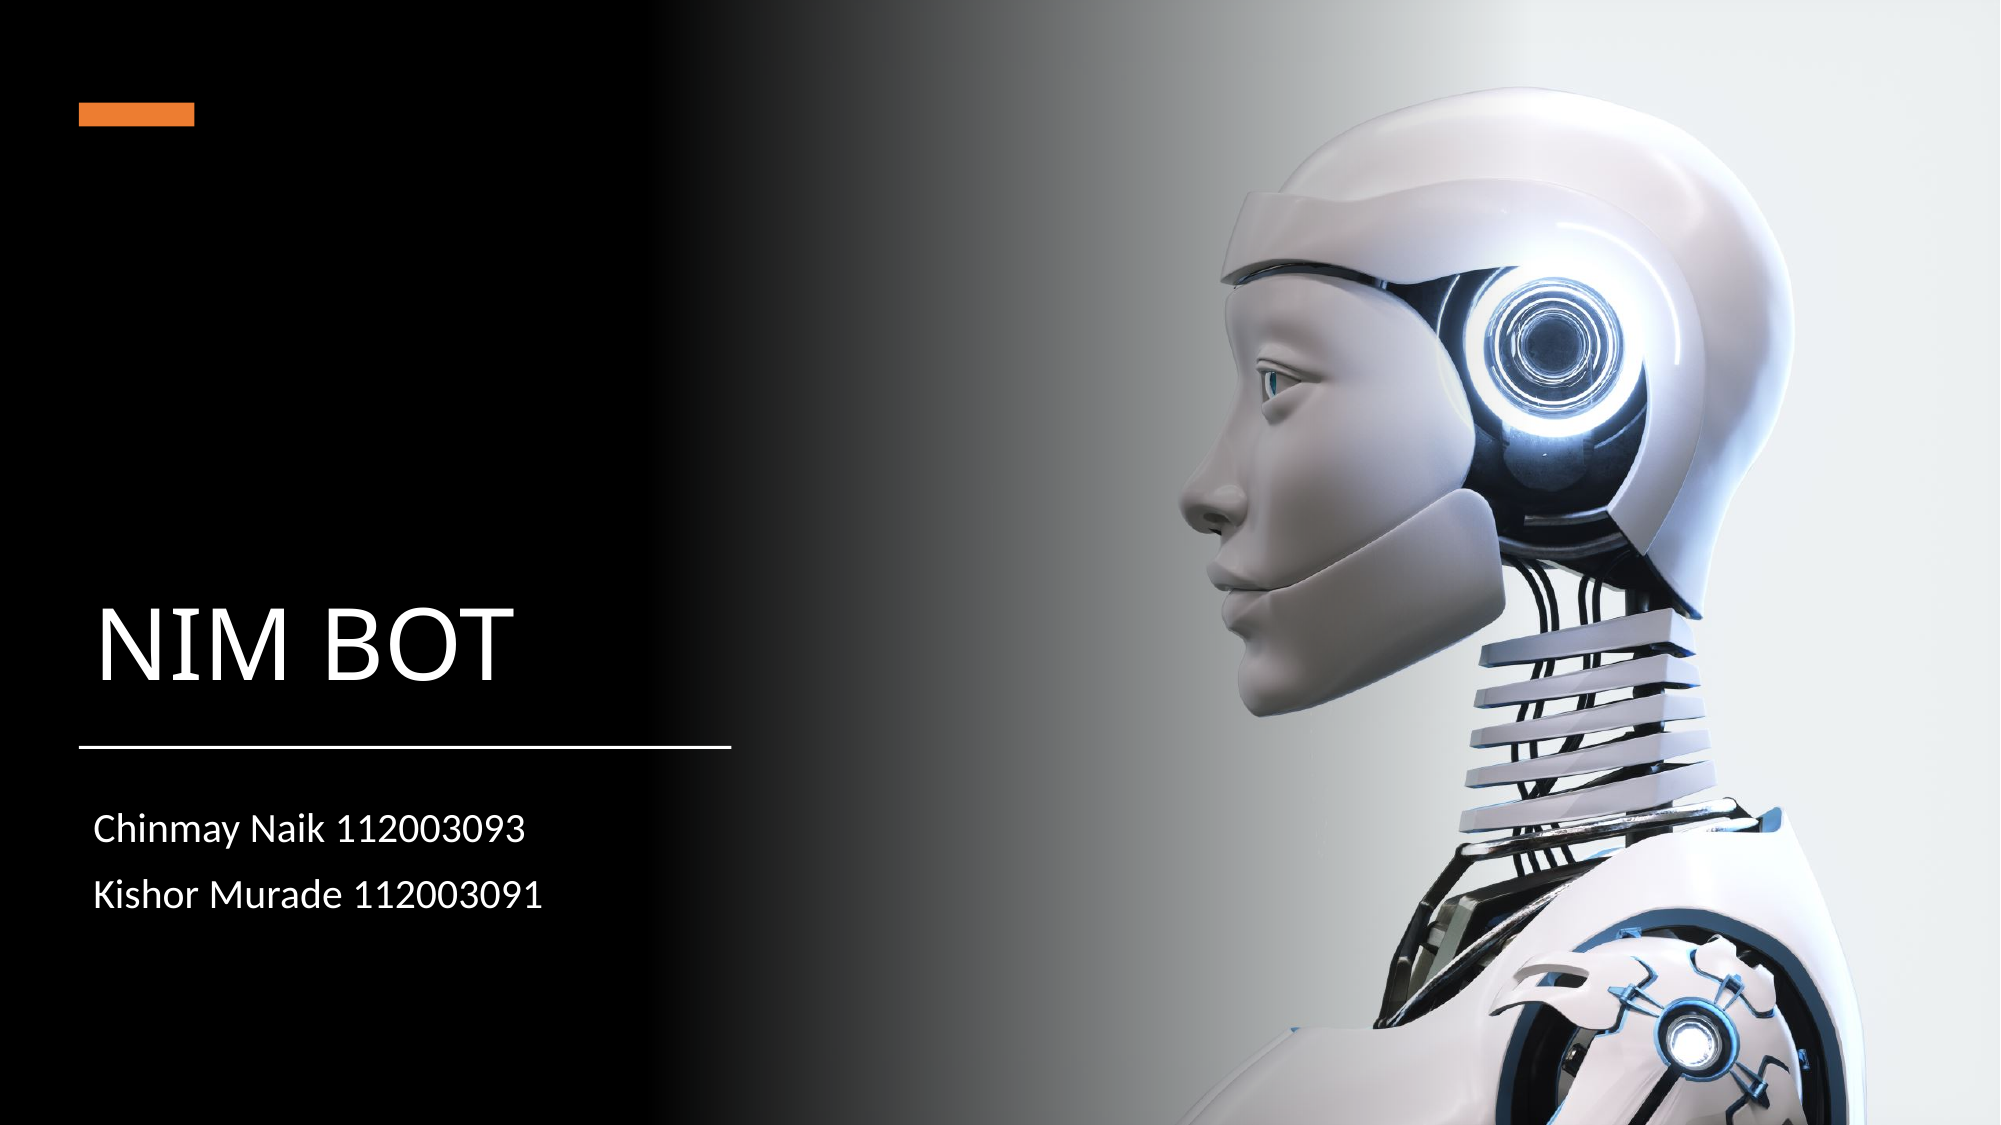

# NIM BOT
Chinmay Naik 112003093
Kishor Murade 112003091